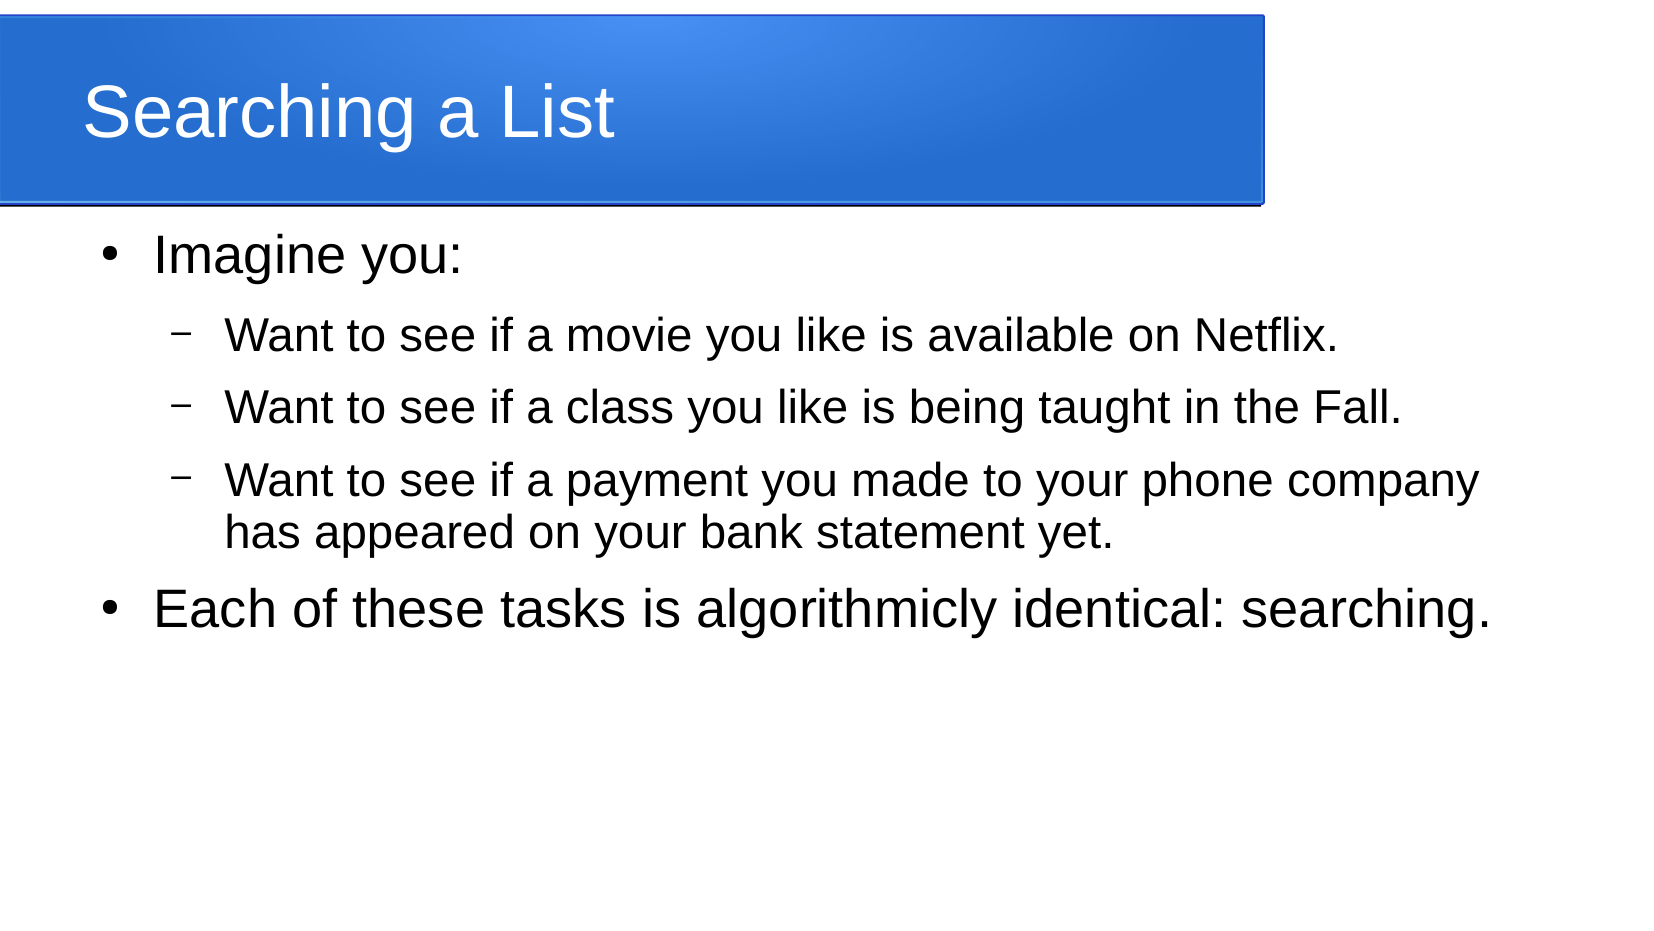

# Searching a List
Imagine you:
Want to see if a movie you like is available on Netflix.
Want to see if a class you like is being taught in the Fall.
Want to see if a payment you made to your phone company has appeared on your bank statement yet.
Each of these tasks is algorithmicly identical: searching.